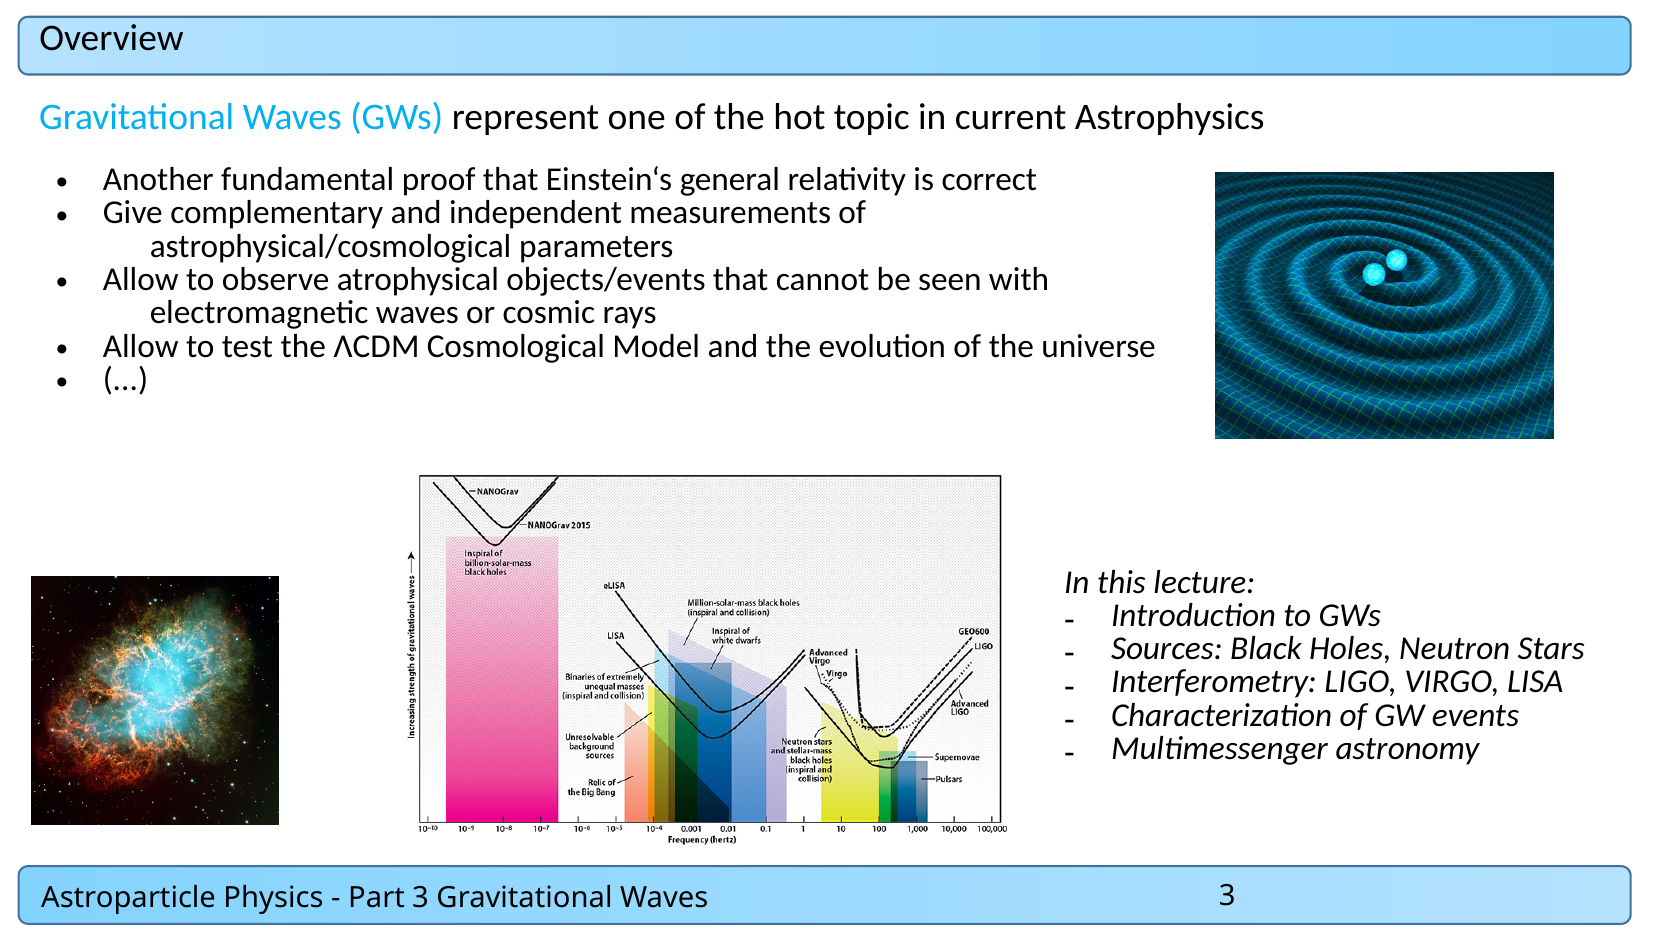

Overview
Gravitational Waves (GWs) represent one of the hot topic in current Astrophysics
Another fundamental proof that Einstein‘s general relativity is correct
Give complementary and independent measurements of astrophysical/cosmological parameters
Allow to observe atrophysical objects/events that cannot be seen with electromagnetic waves or cosmic rays
Allow to test the ΛCDM Cosmological Model and the evolution of the universe
(...)
In this lecture:
Introduction to GWs
Sources: Black Holes, Neutron Stars
Interferometry: LIGO, VIRGO, LISA
Characterization of GW events
Multimessenger astronomy
Astroparticle Physics - Part 3 Gravitational Waves